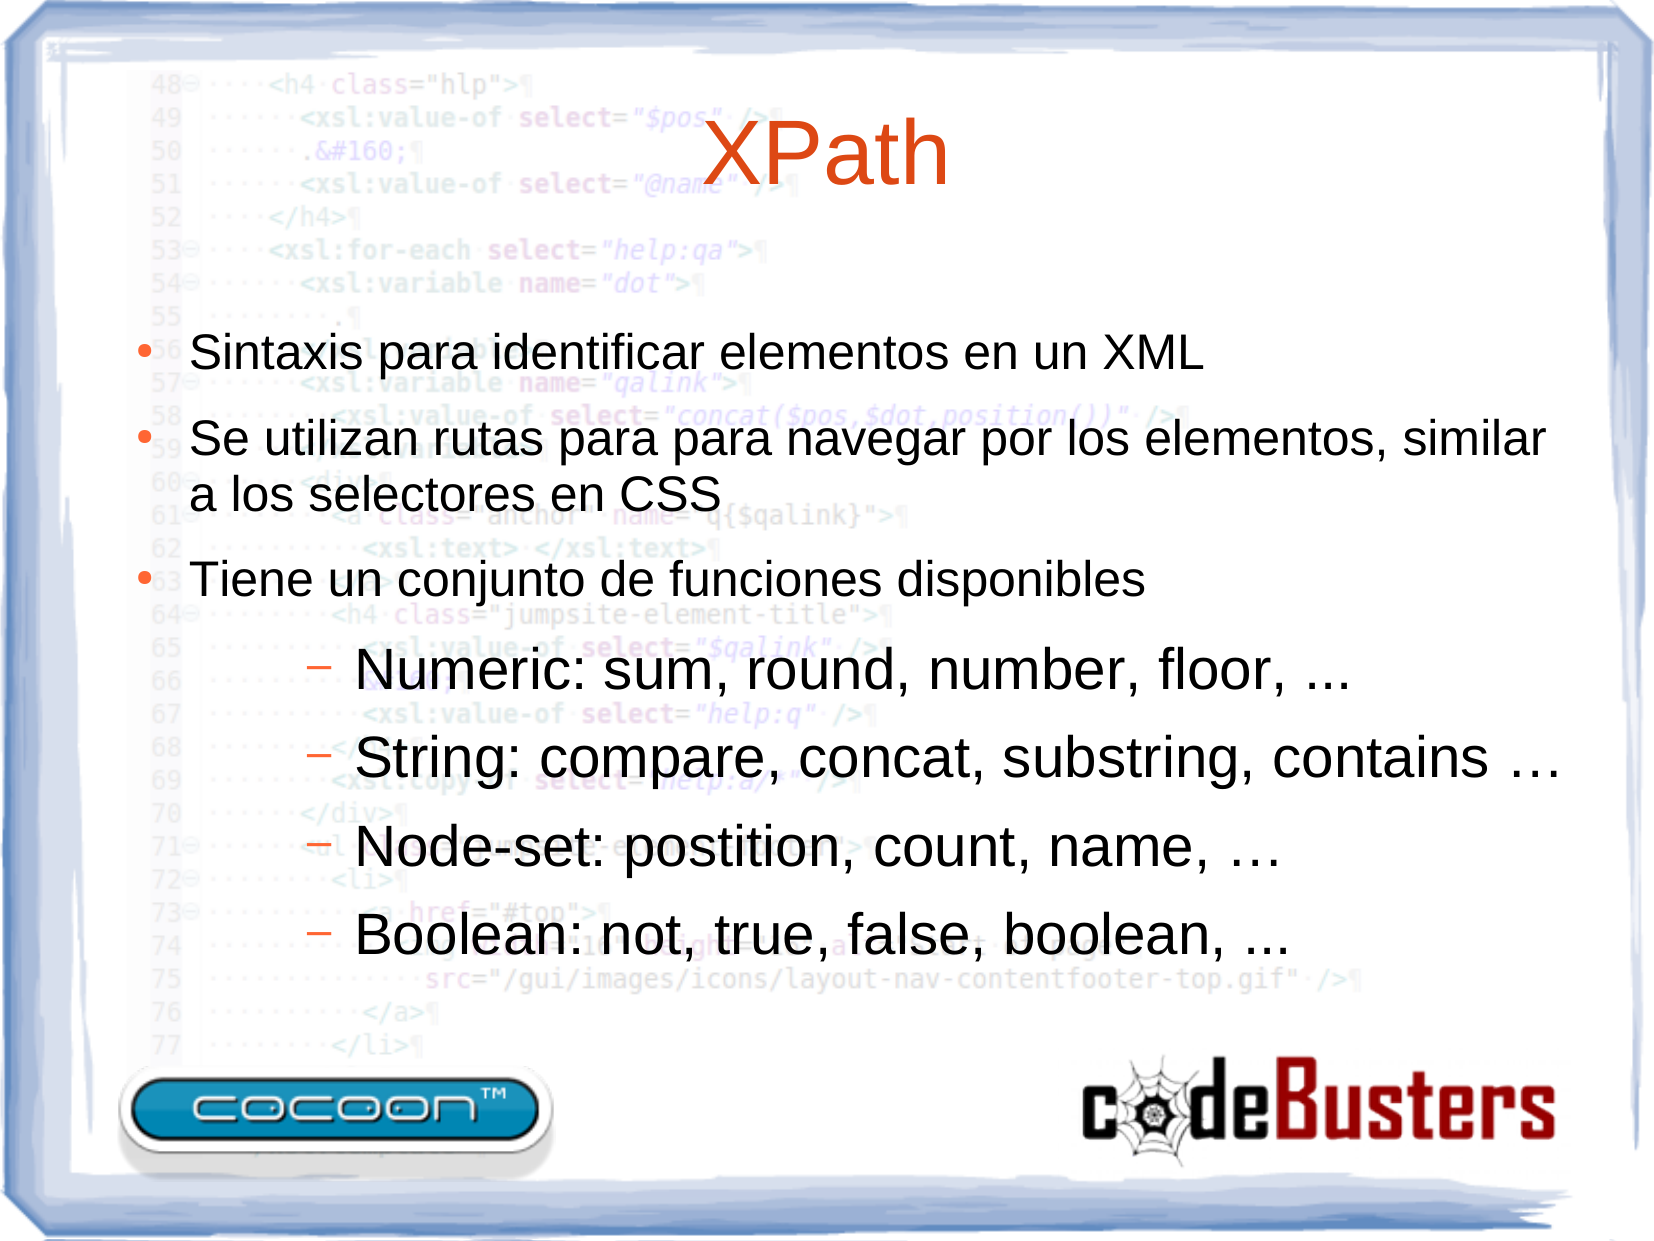

# XPath
Sintaxis para identificar elementos en un XML
Se utilizan rutas para para navegar por los elementos, similar a los selectores en CSS
Tiene un conjunto de funciones disponibles
Numeric: sum, round, number, floor, ...
String: compare, concat, substring, contains …
Node-set: postition, count, name, …
Boolean: not, true, false, boolean, ...